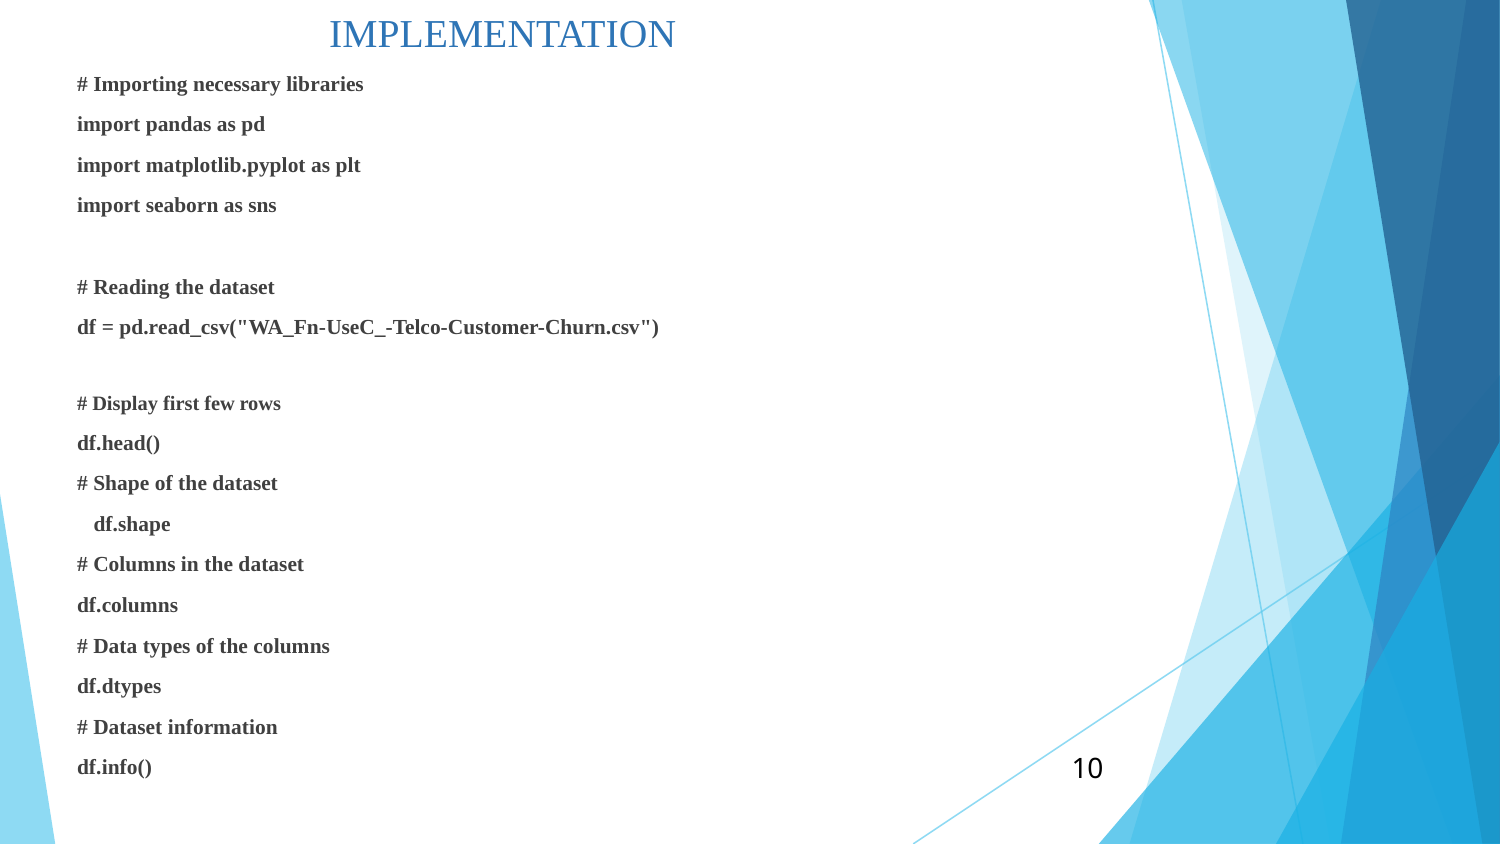

# IMPLEMENTATION
# Importing necessary libraries
import pandas as pd
import matplotlib.pyplot as plt
import seaborn as sns
# Reading the dataset
df = pd.read_csv("WA_Fn-UseC_-Telco-Customer-Churn.csv")
# Display first few rows
df.head()
# Shape of the dataset
 df.shape
# Columns in the dataset
df.columns
# Data types of the columns
df.dtypes
# Dataset information
df.info()